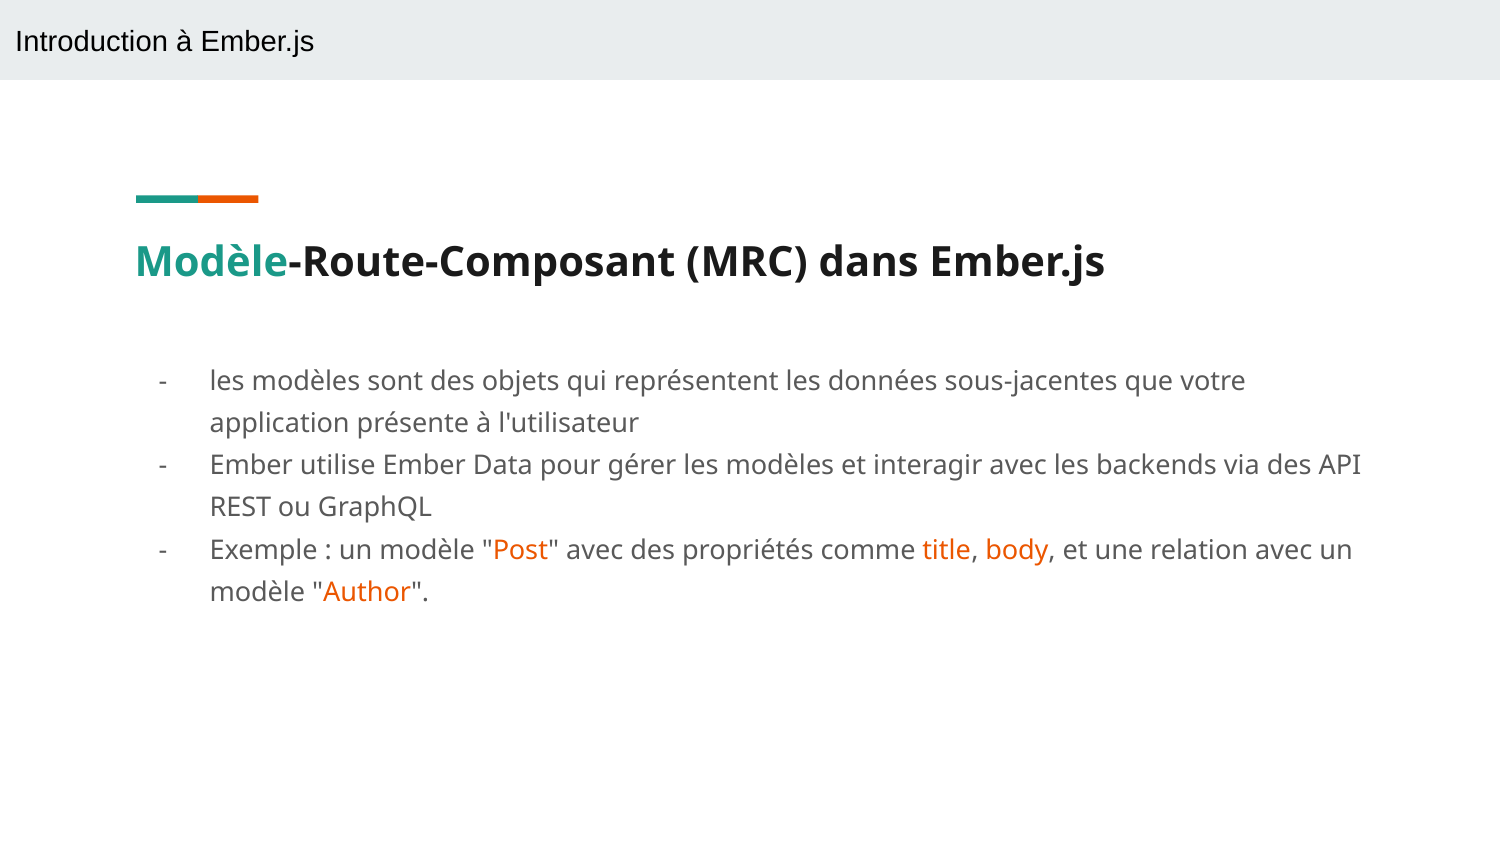

# Modèle-Route-Composant (MRC) dans Ember.js
les modèles sont des objets qui représentent les données sous-jacentes que votre application présente à l'utilisateur
Ember utilise Ember Data pour gérer les modèles et interagir avec les backends via des API REST ou GraphQL
Exemple : un modèle "Post" avec des propriétés comme title, body, et une relation avec un modèle "Author".